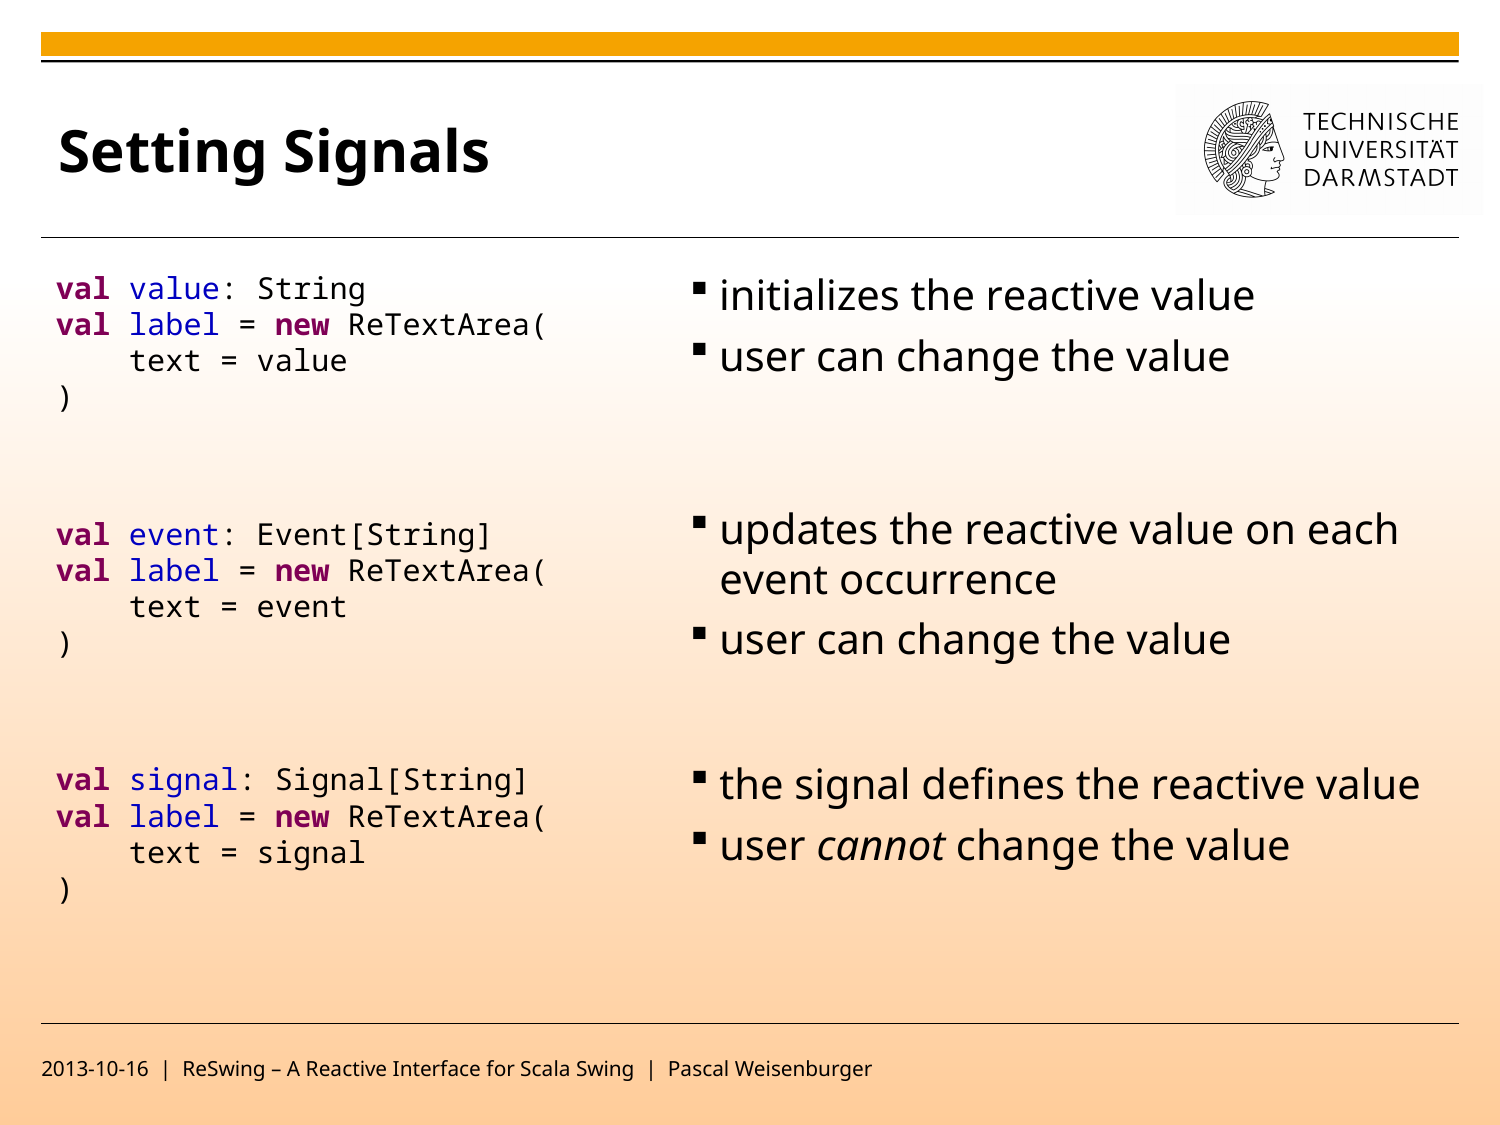

# Setting Signals
val value: String
val label = new ReTextArea(
 text = value
)
val event: Event[String]
val label = new ReTextArea(
 text = event
)
val signal: Signal[String]
val label = new ReTextArea(
 text = signal
)
initializes the reactive value
user can change the value
updates the reactive value on each event occurrence
user can change the value
the signal defines the reactive value
user cannot change the value
Fachbereich nn | Institut nn | Prof. nn